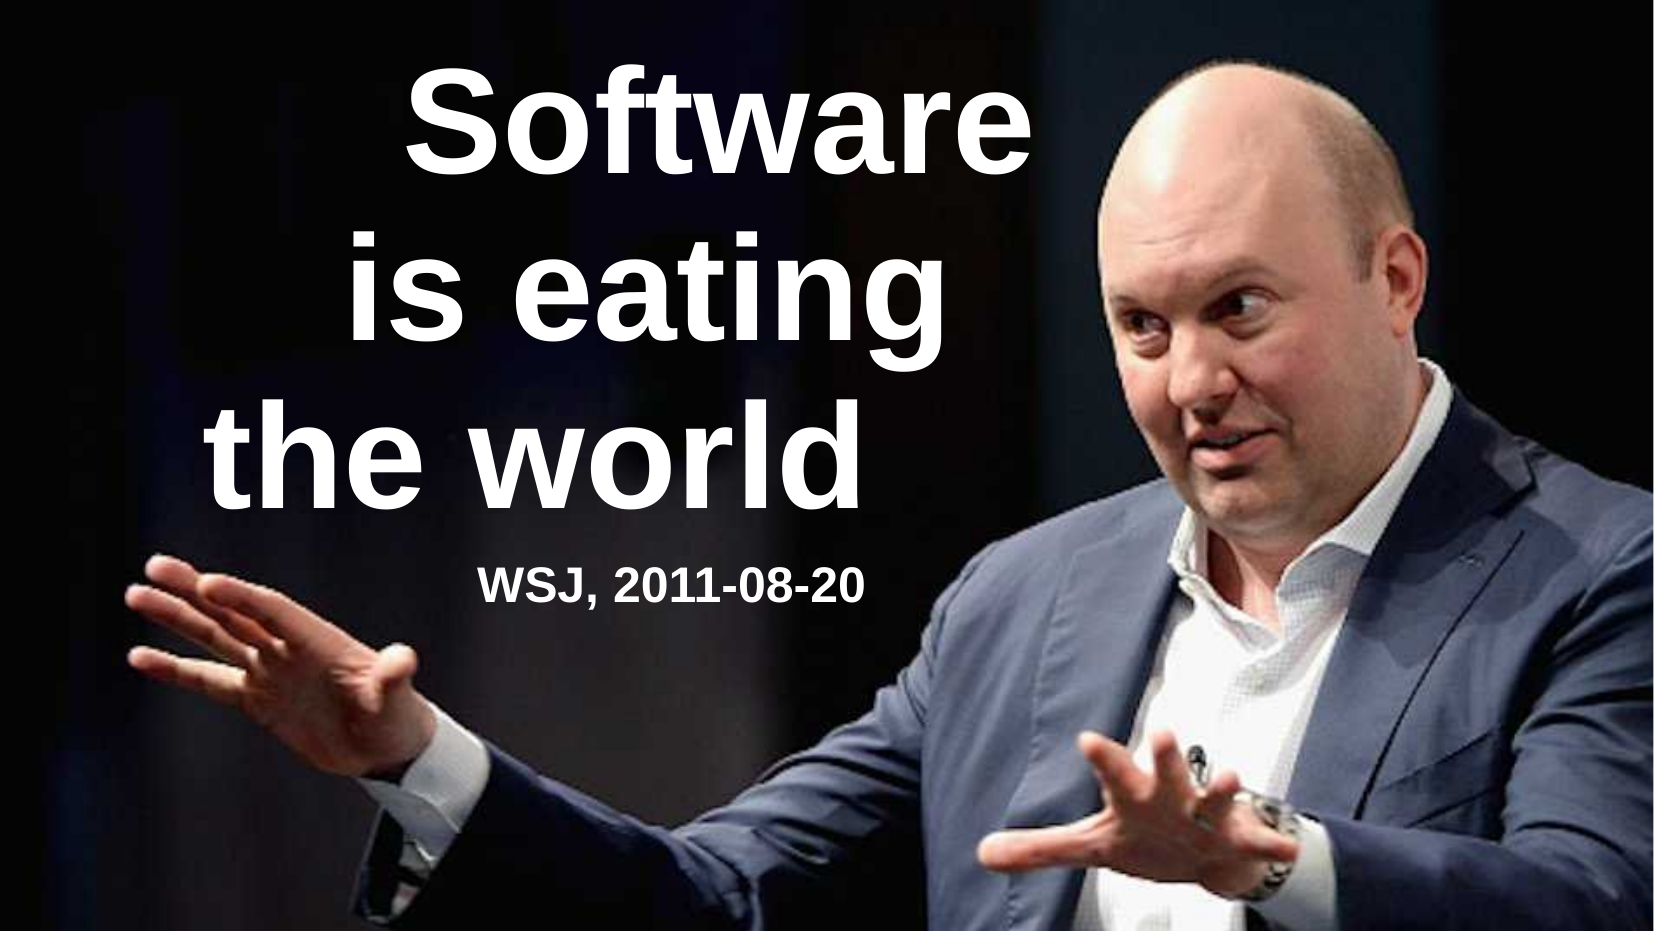

Software
is eating
the world
WSJ, 2011-08-20
Software Product Management
3
© 2018 Dirk Riehle - Some Rights Reserved